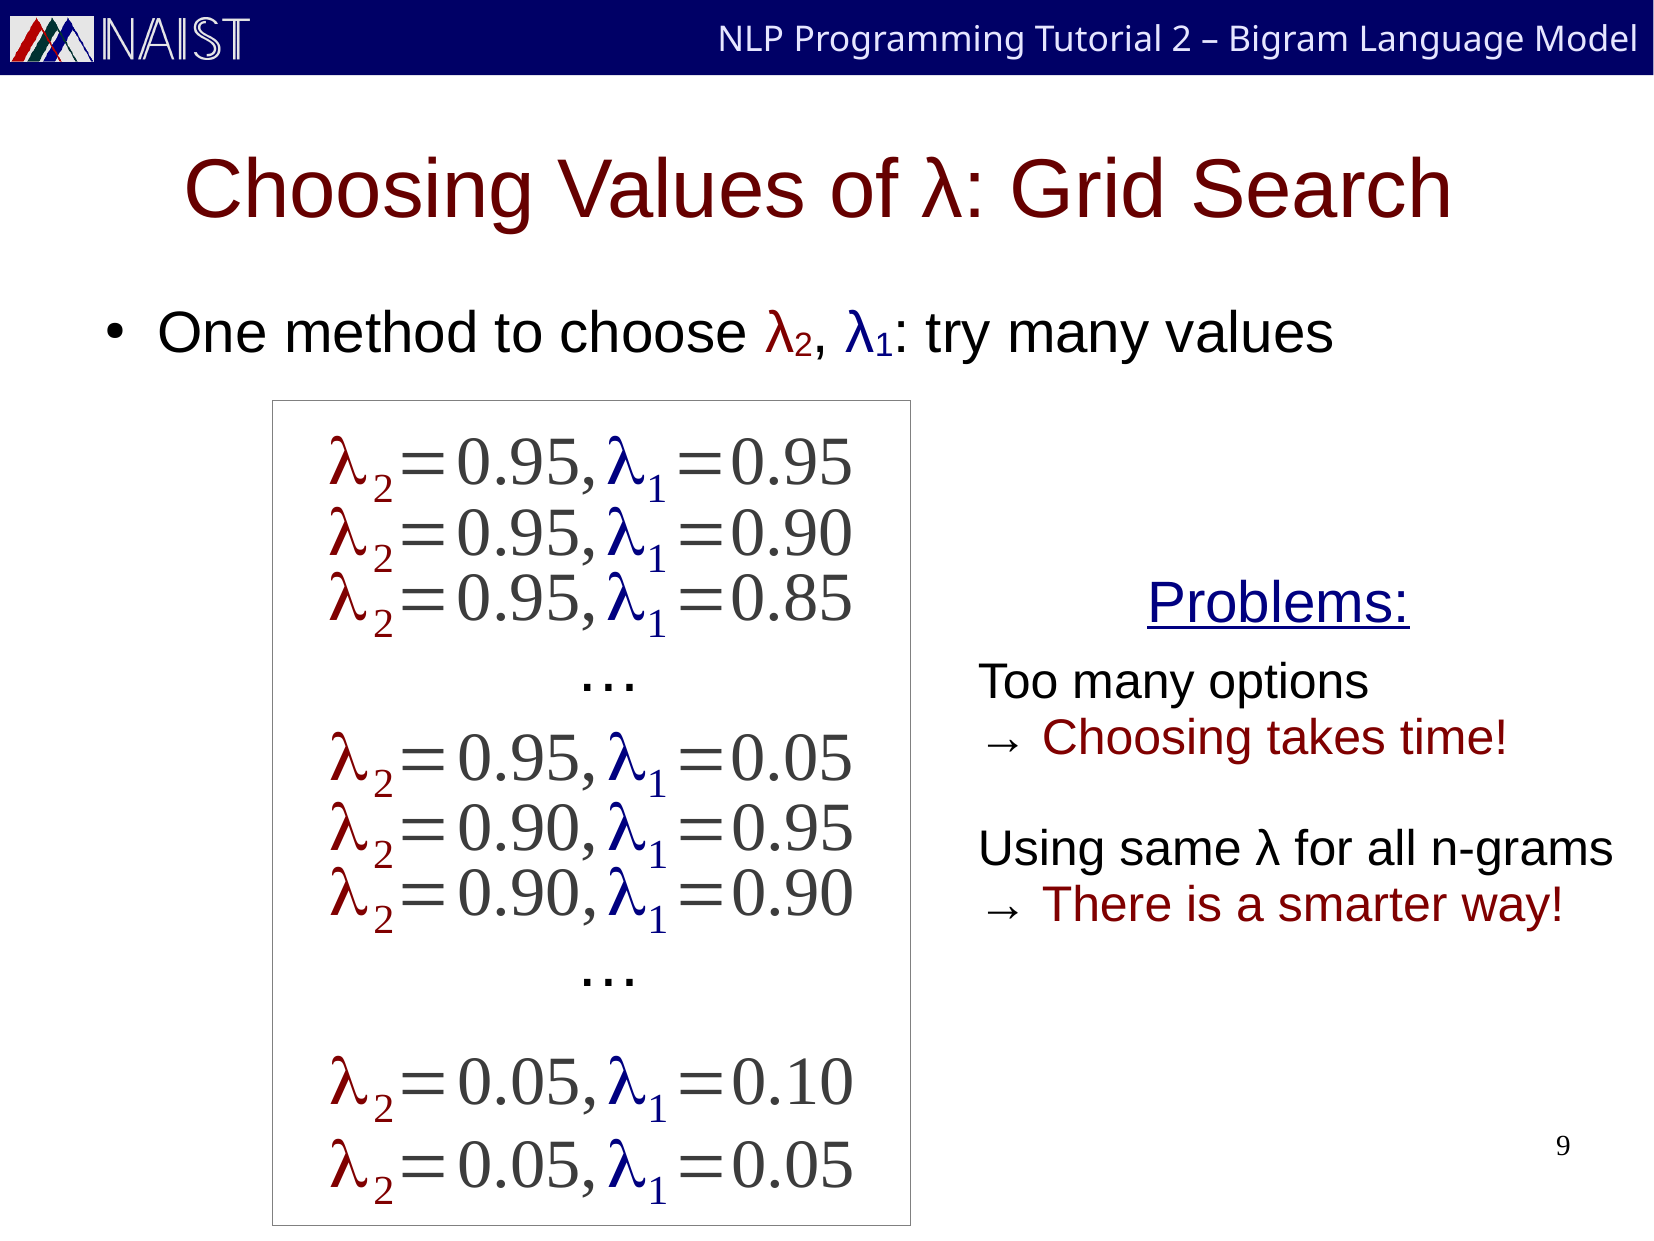

# Choosing Values of λ: Grid Search
One method to choose λ2, λ1: try many values
Problems:
…
Too many options
→ Choosing takes time!
Using same λ for all n-grams
→ There is a smarter way!
…
9